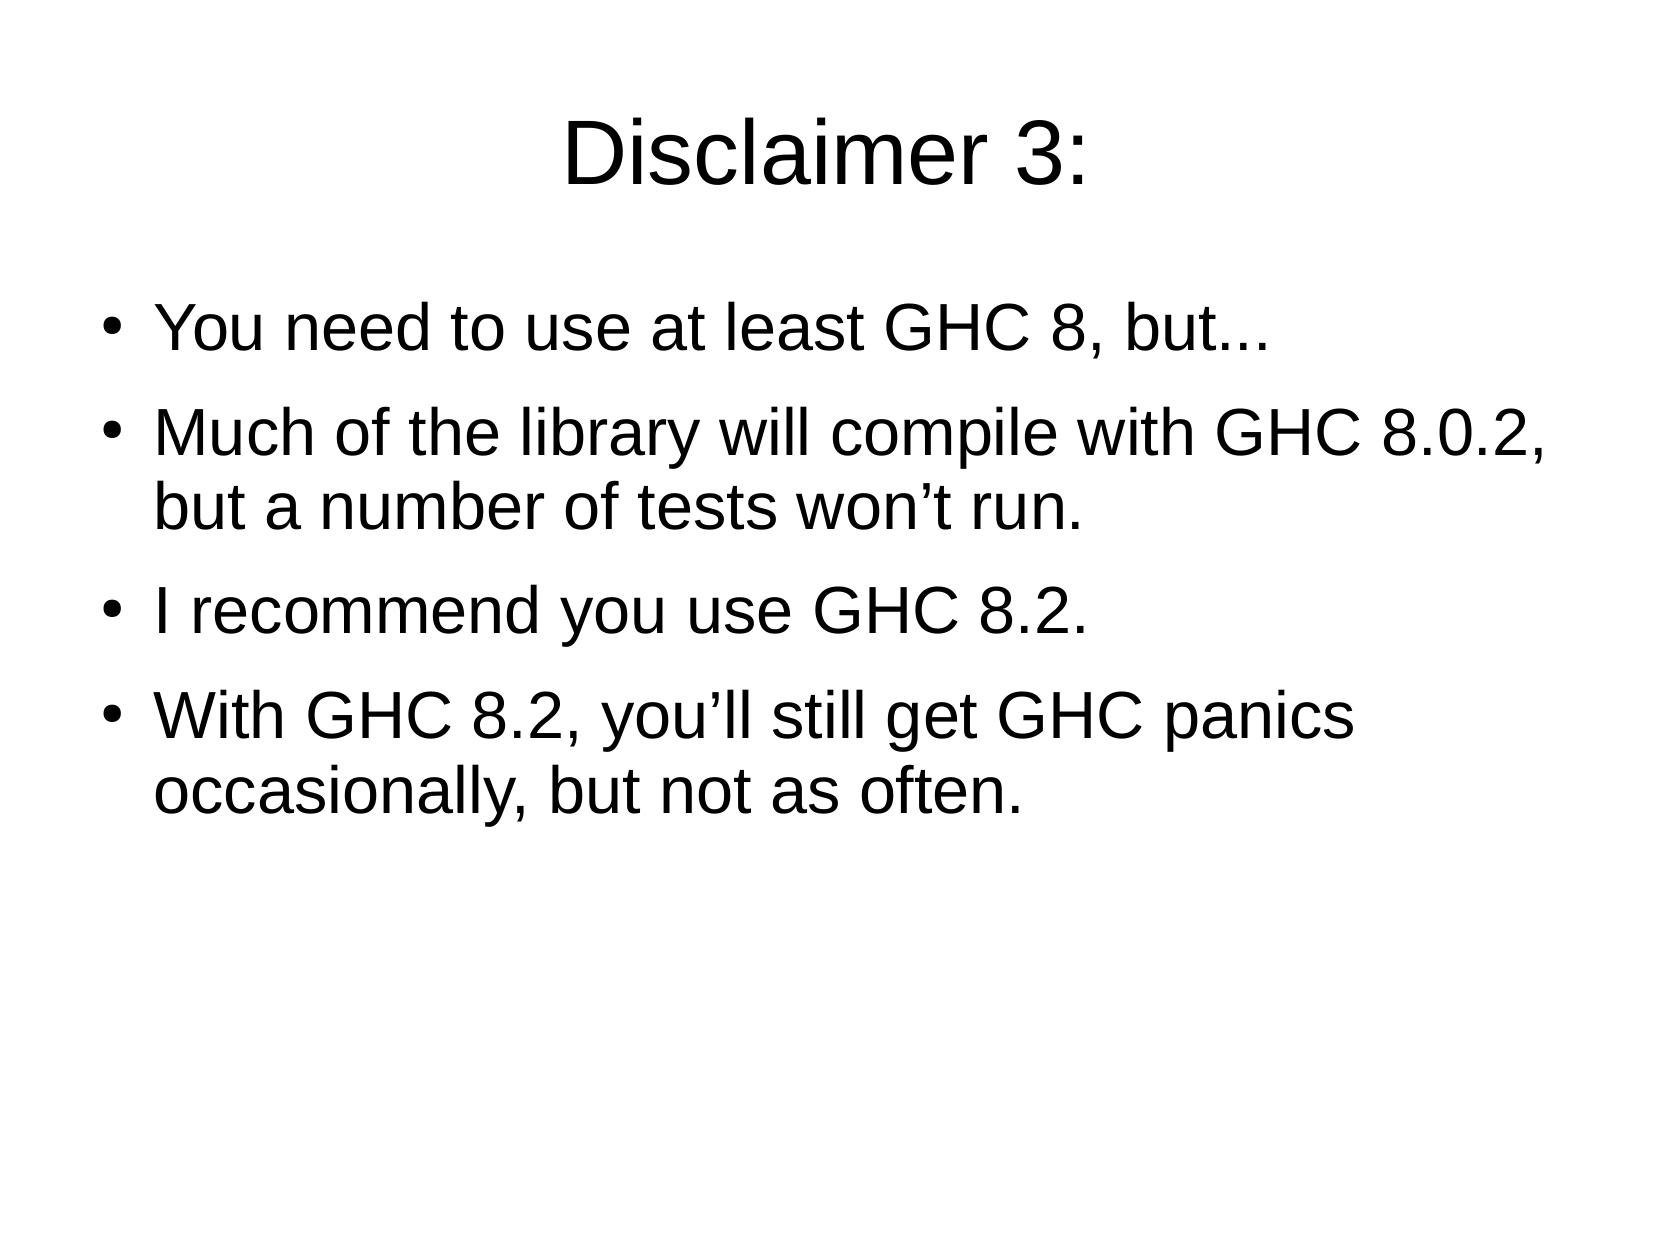

# Disclaimer 3:
You need to use at least GHC 8, but...
Much of the library will compile with GHC 8.0.2, but a number of tests won’t run.
I recommend you use GHC 8.2.
With GHC 8.2, you’ll still get GHC panics occasionally, but not as often.